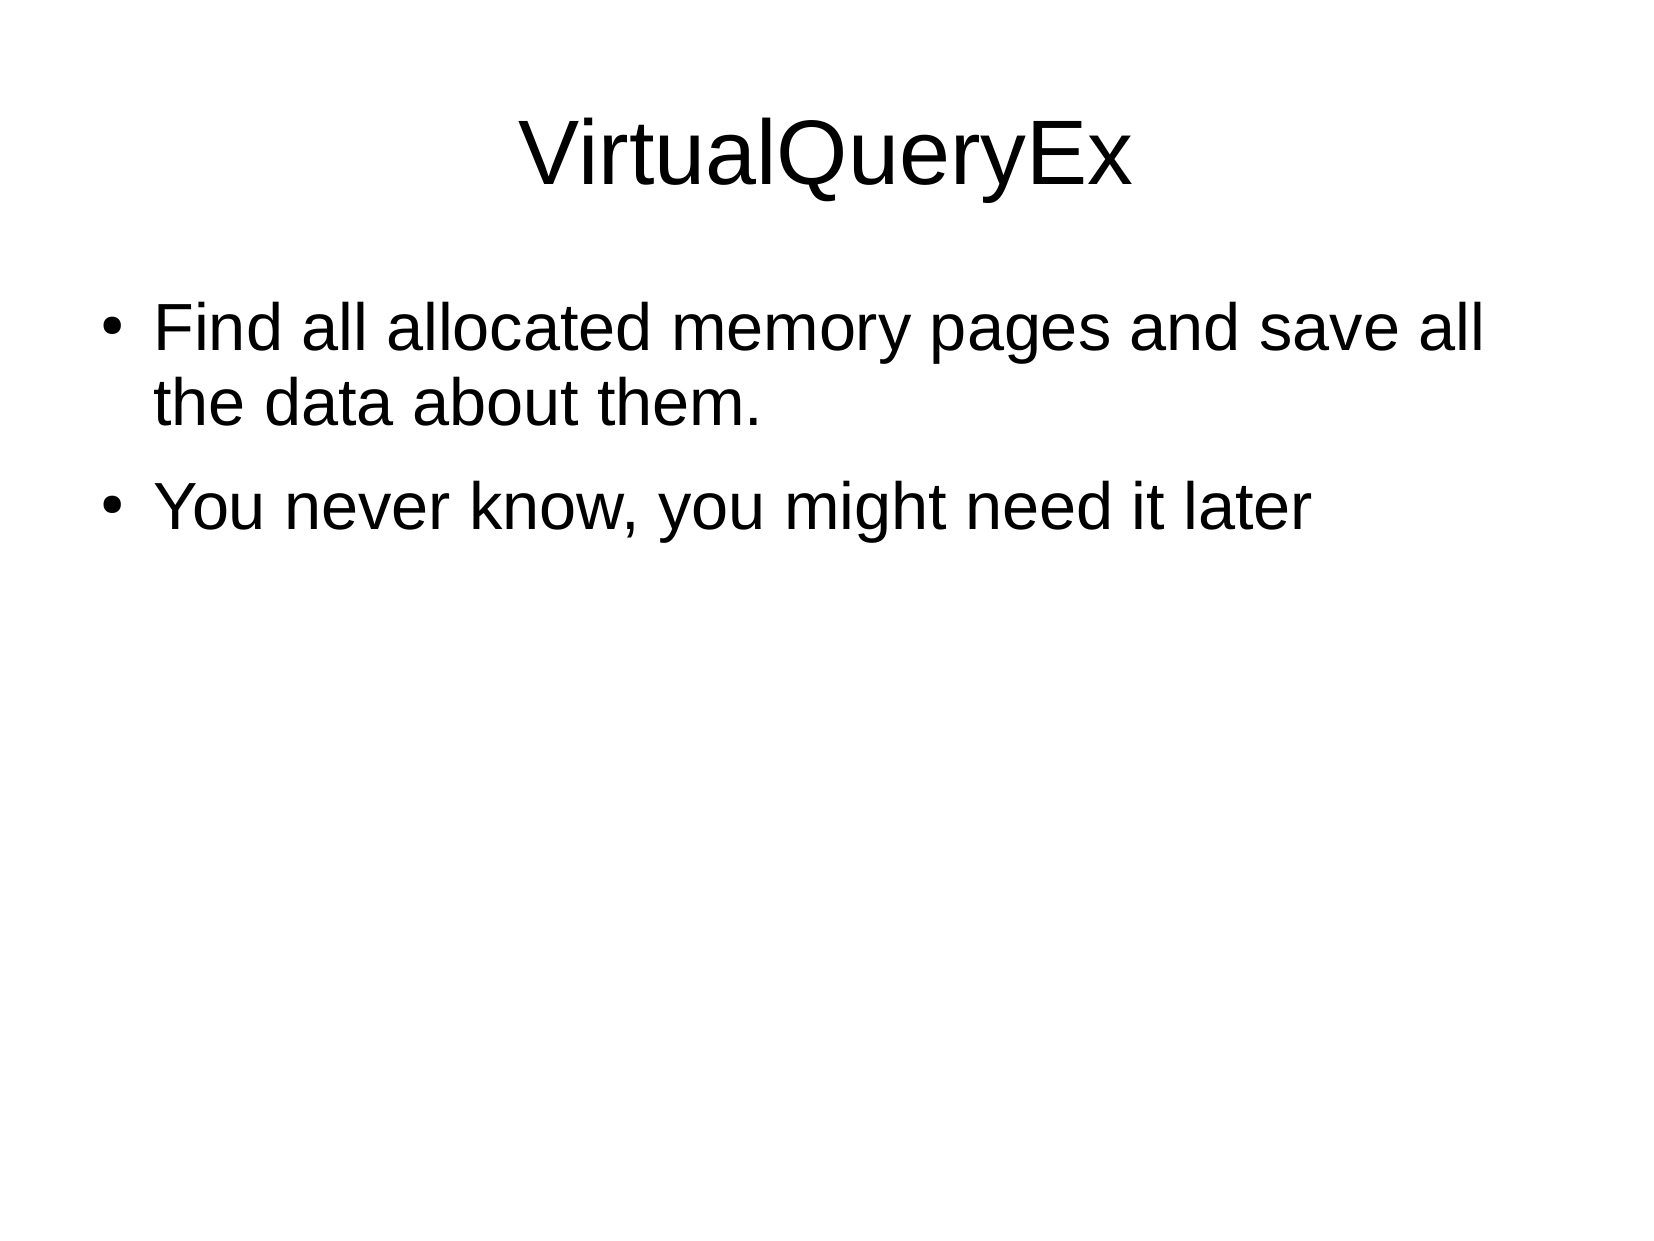

# VirtualQueryEx
Find all allocated memory pages and save all the data about them.
You never know, you might need it later